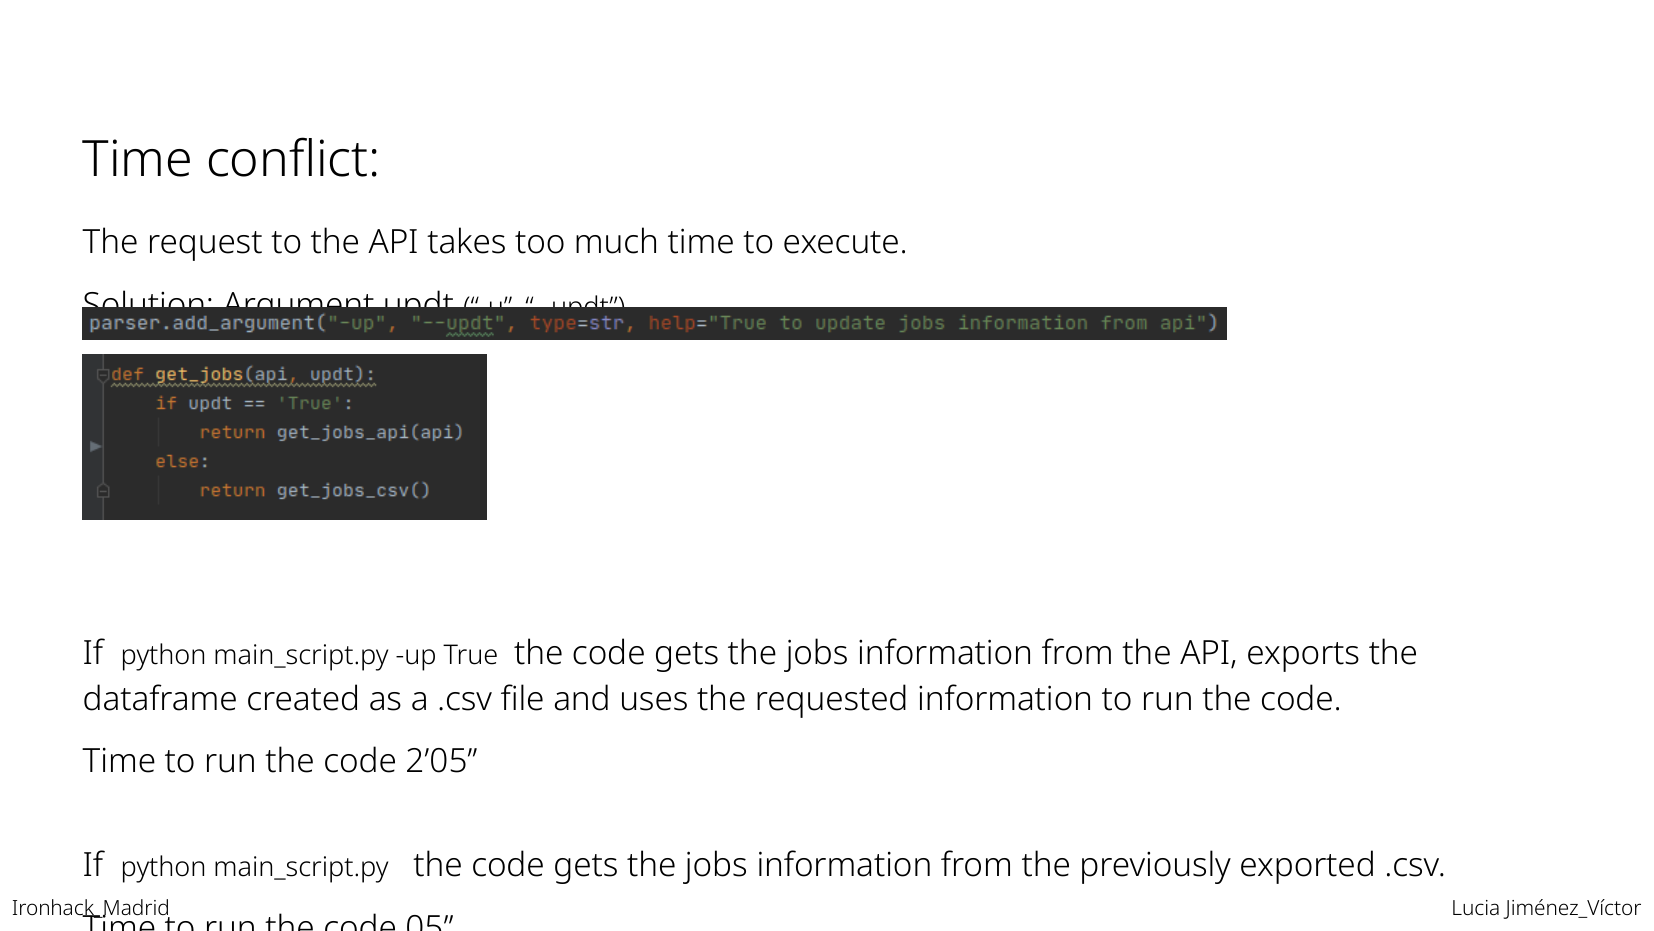

# Time conflict:
The request to the API takes too much time to execute.
Solution: Argument updt (“-u”, “--updt”)
If python main_script.py -up True the code gets the jobs information from the API, exports the dataframe created as a .csv file and uses the requested information to run the code.
Time to run the code 2’05’’
If python main_script.py the code gets the jobs information from the previously exported .csv.
Time to run the code 05’’
Lucia Jiménez_Víctor
Ironhack_Madrid